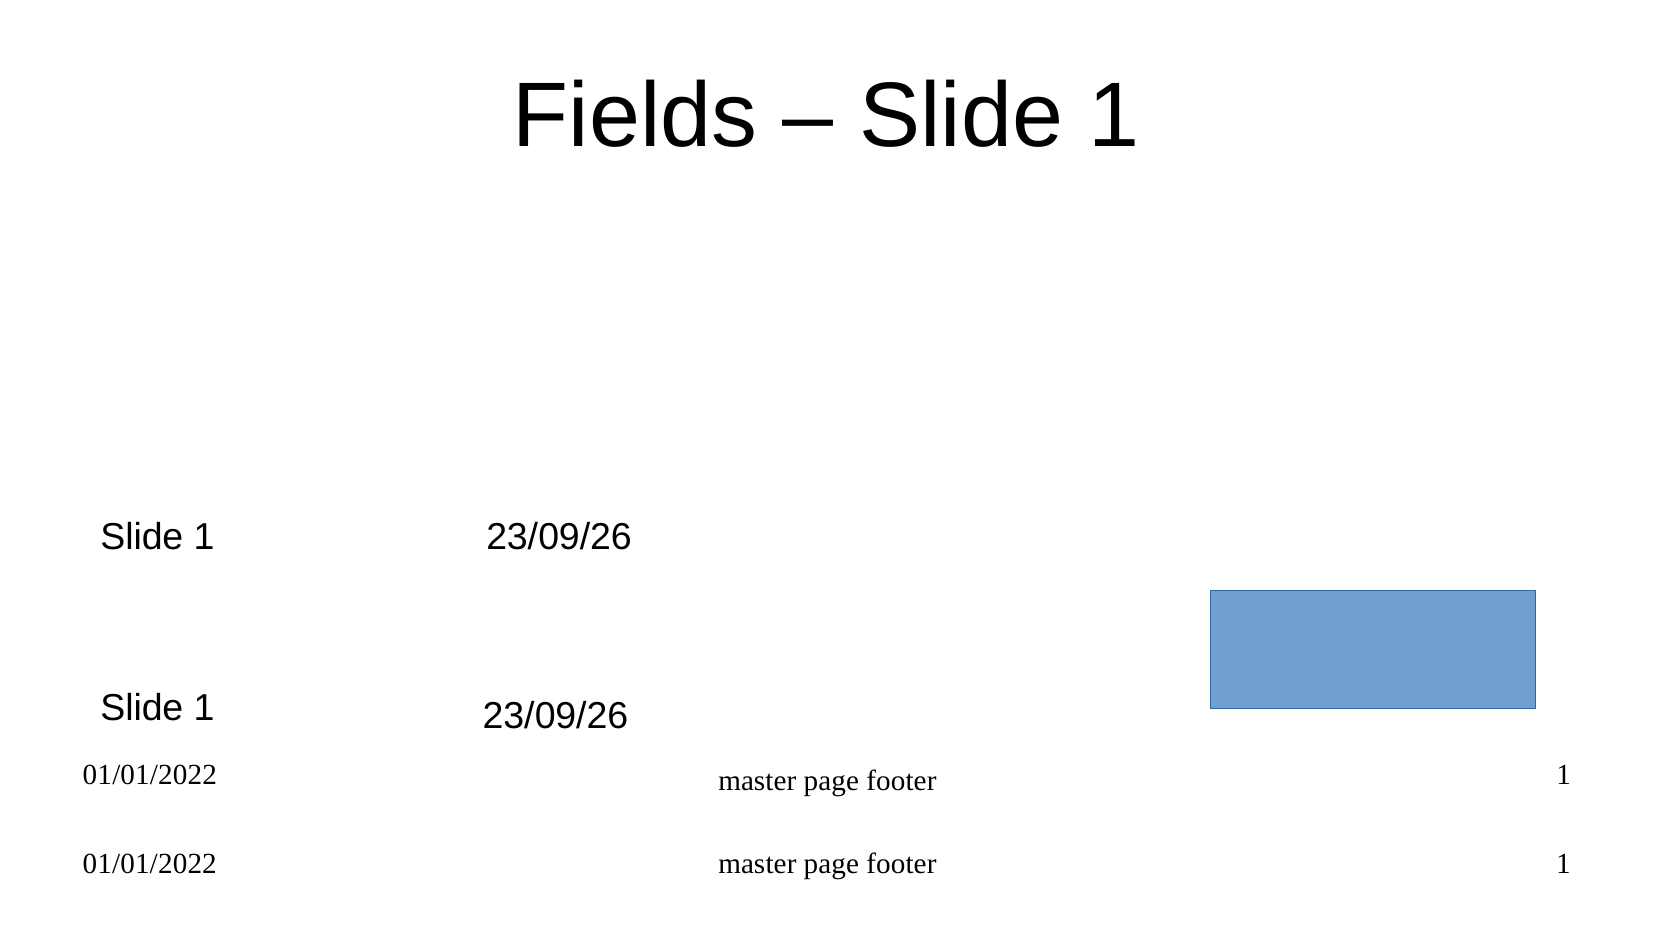

# Fields – Slide 1
01/01/2022
master page footer
1